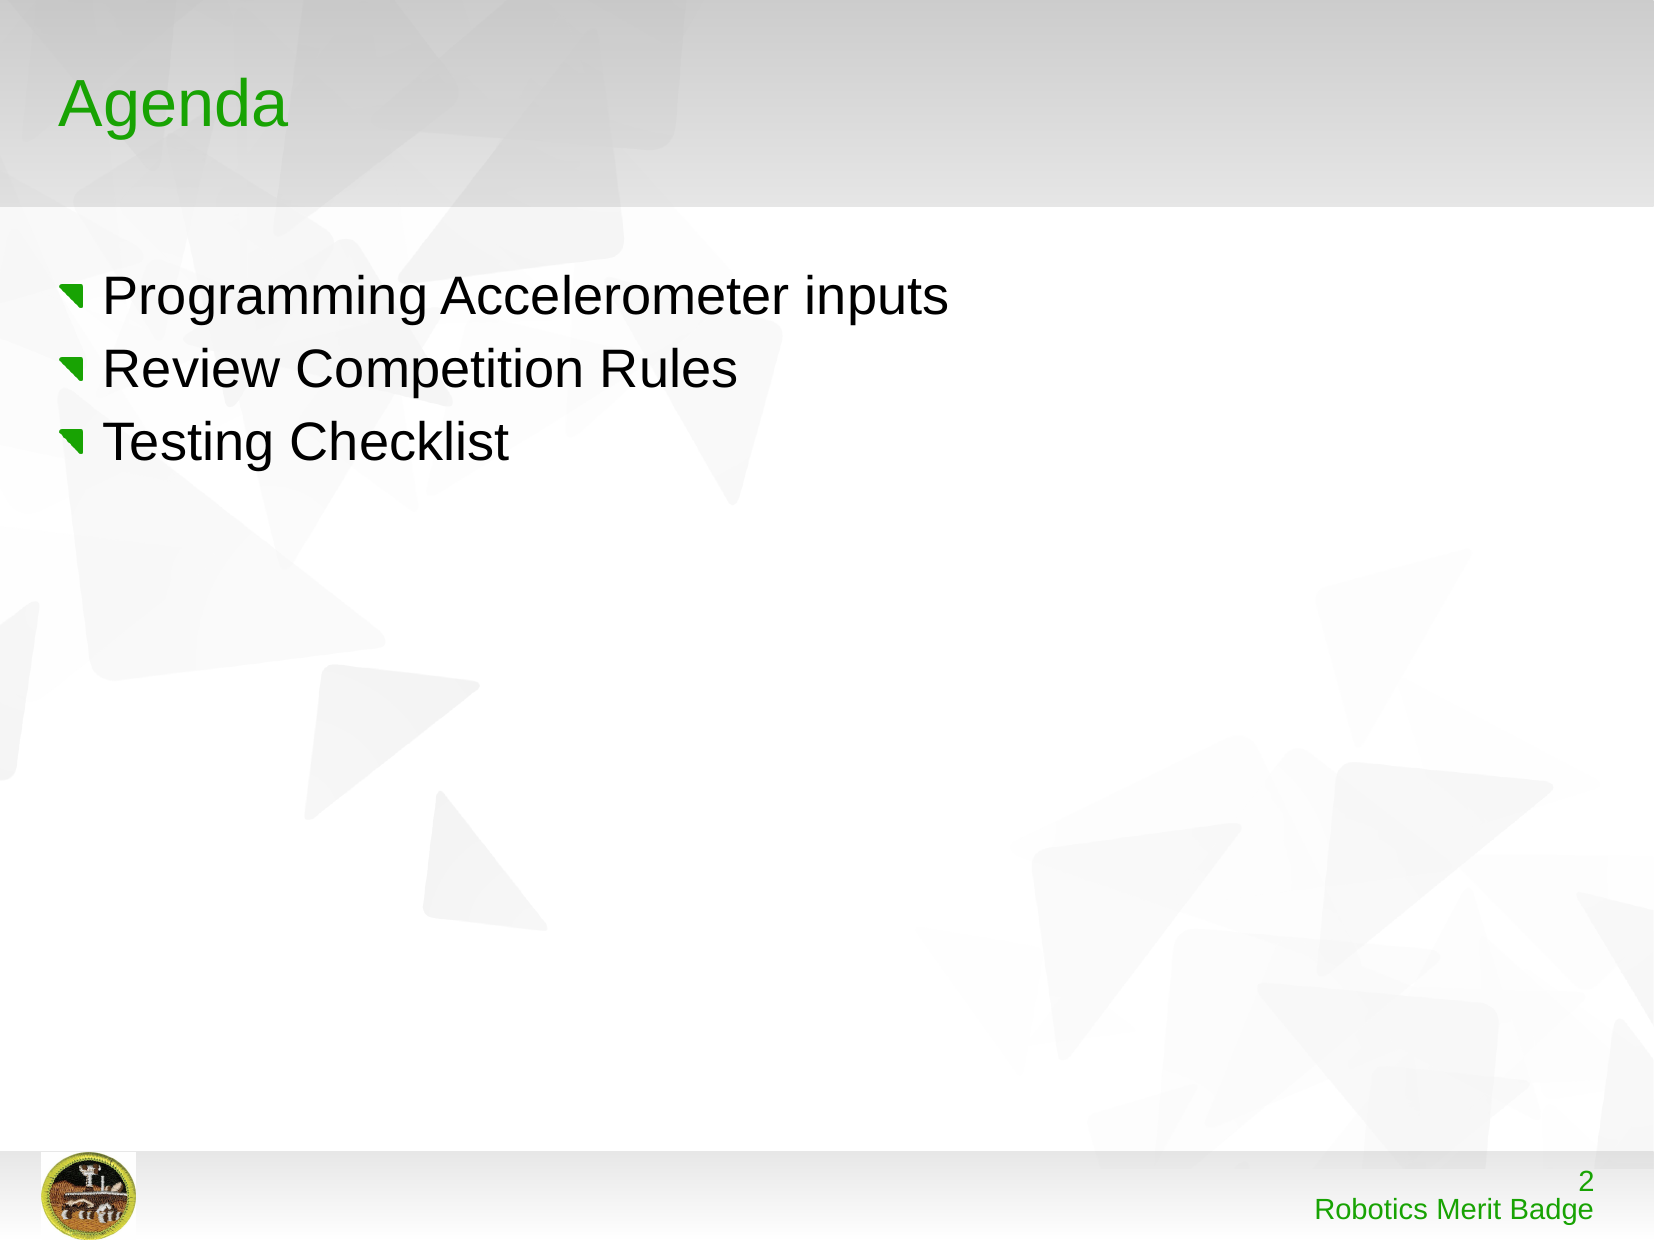

# Agenda
Programming Accelerometer inputs
Review Competition Rules
Testing Checklist
2
Robotics Merit Badge